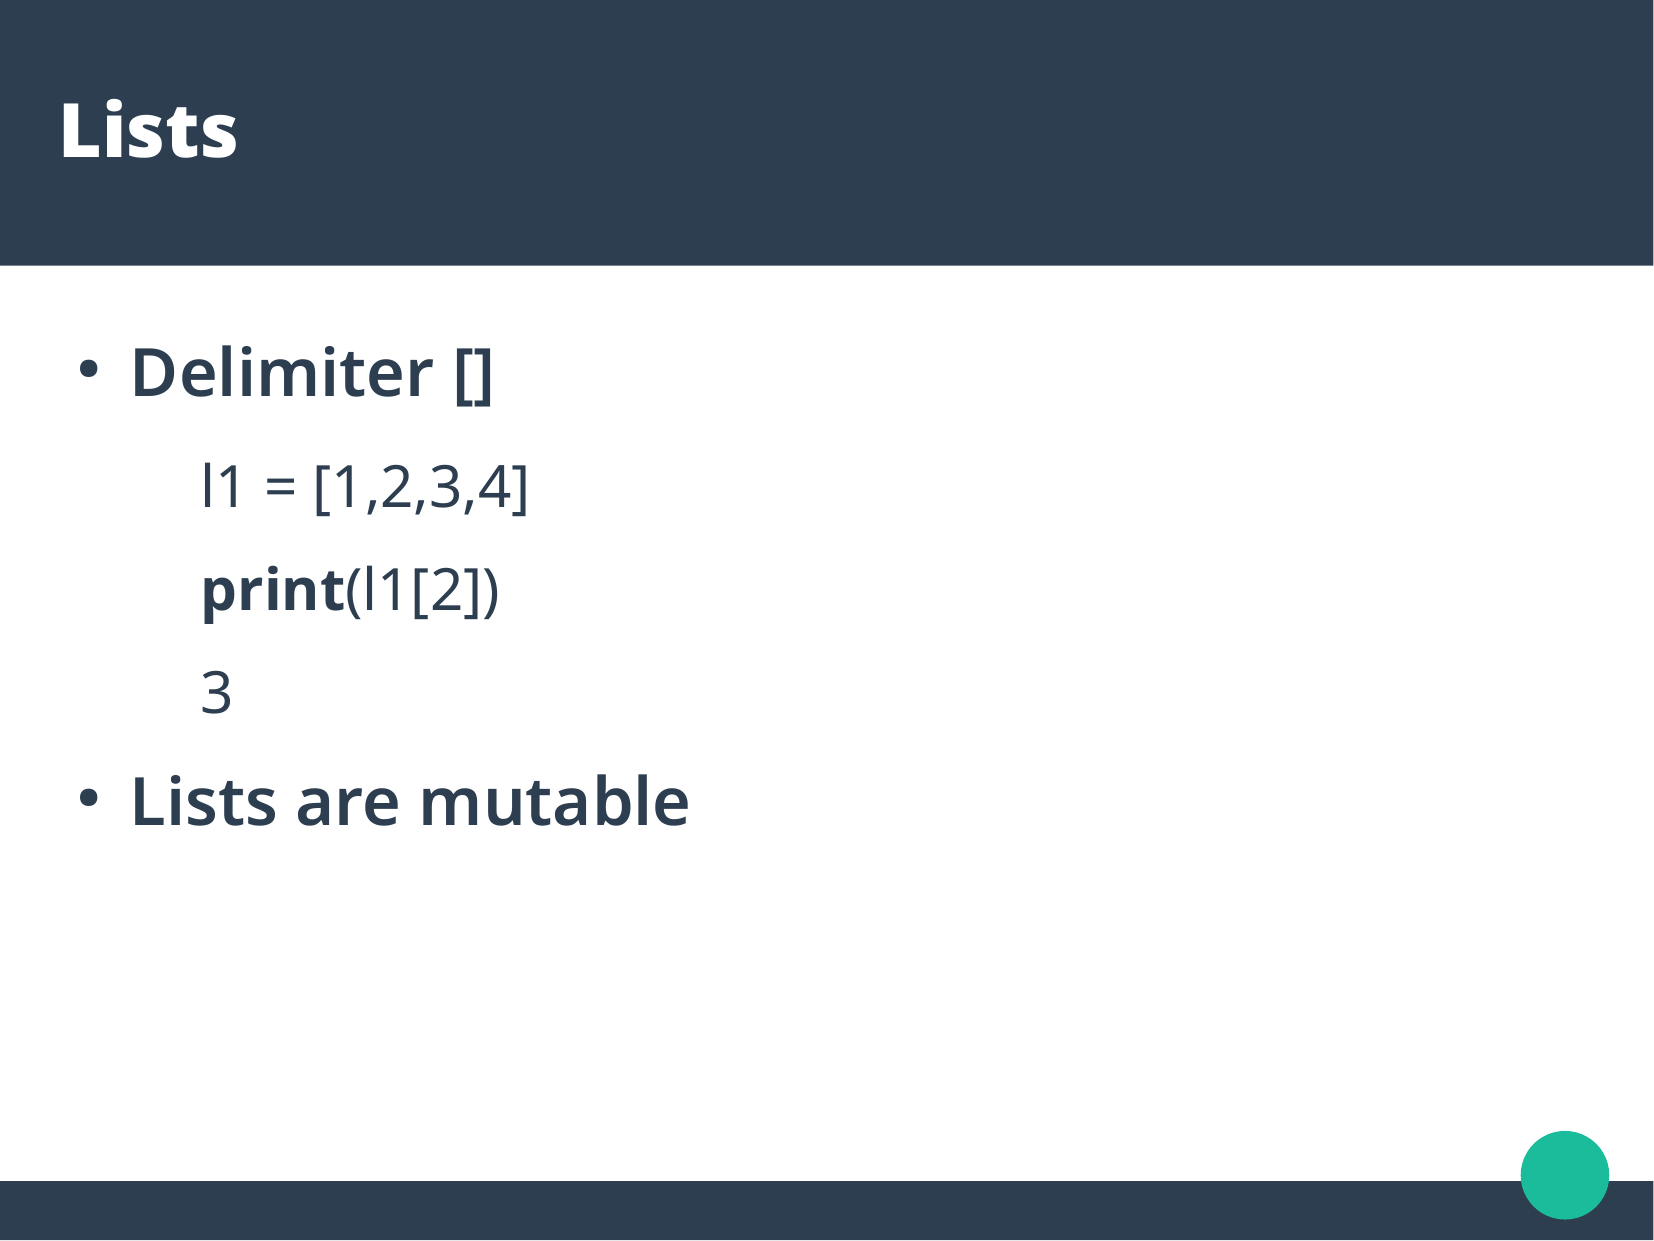

# Lists
Delimiter []
l1 = [1,2,3,4]
print(l1[2])
3
Lists are mutable